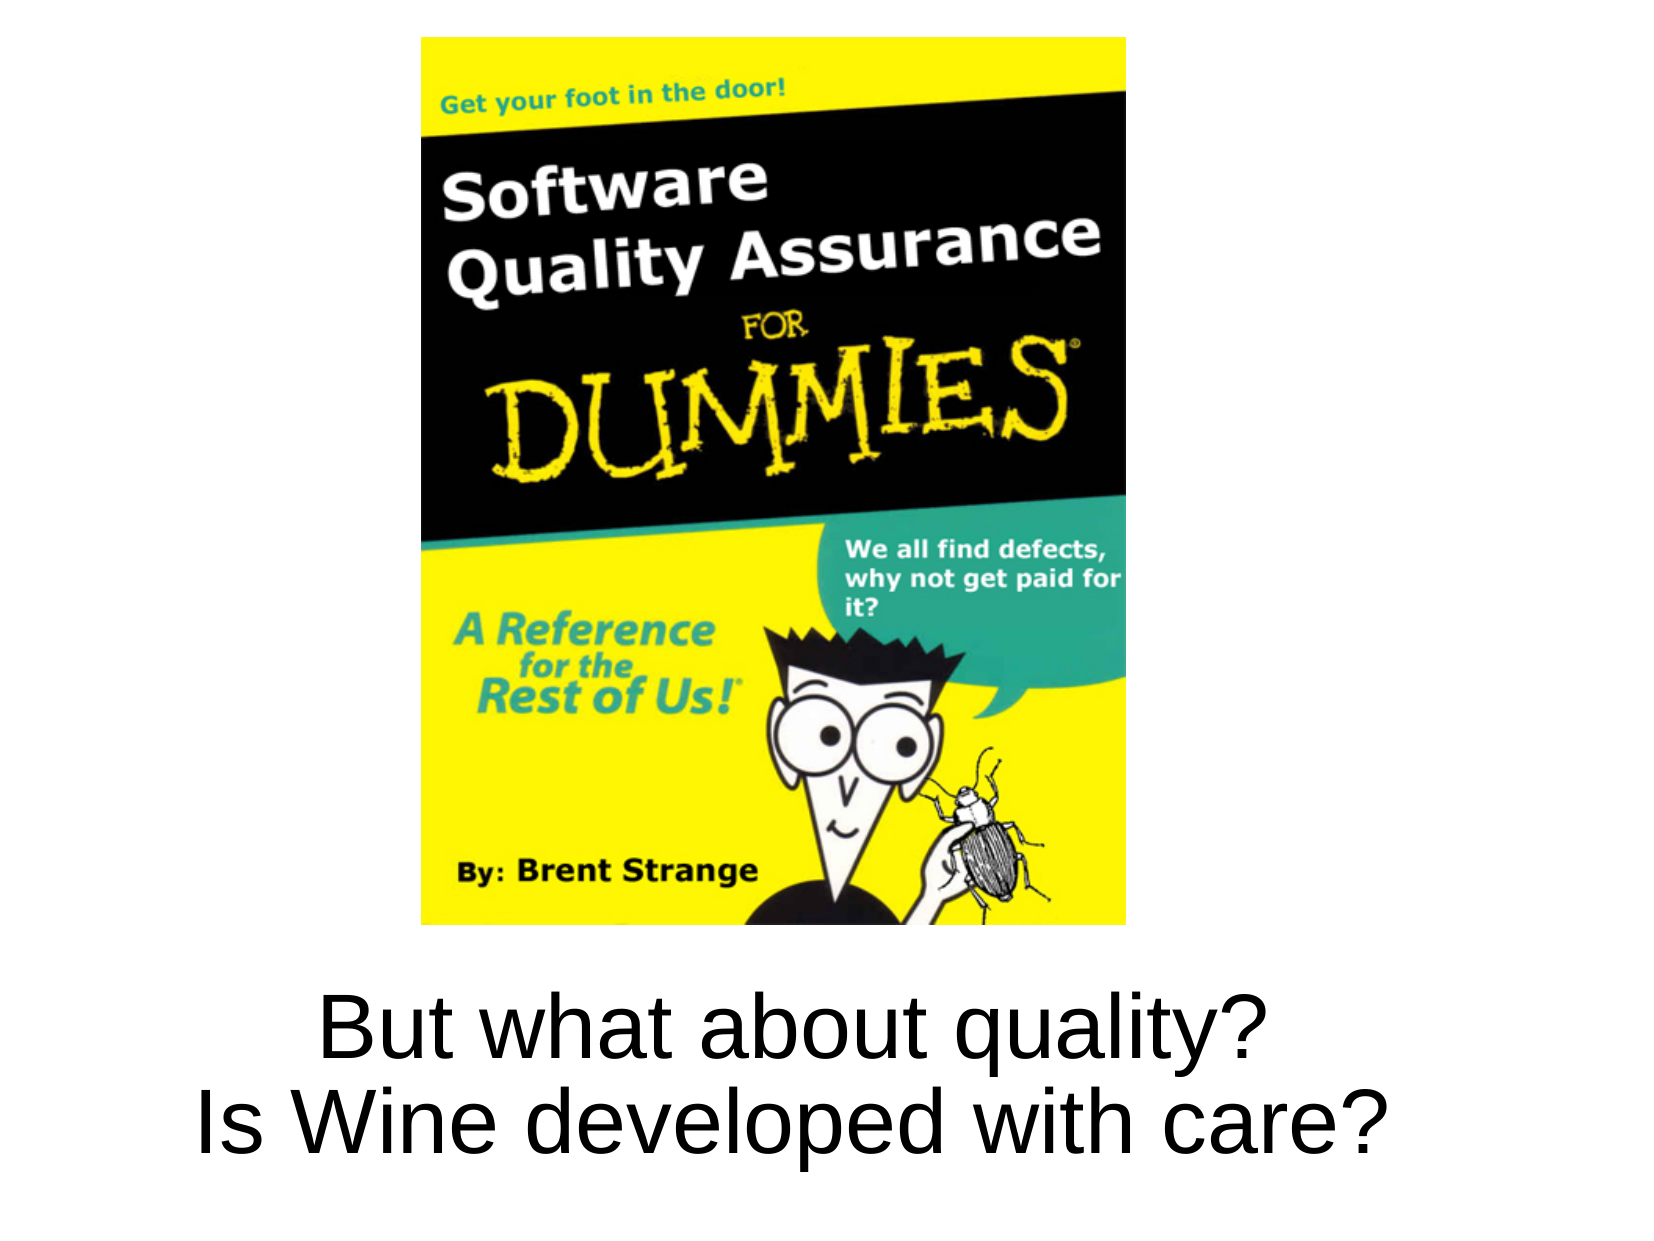

# But what about quality? Is Wine developed with care?